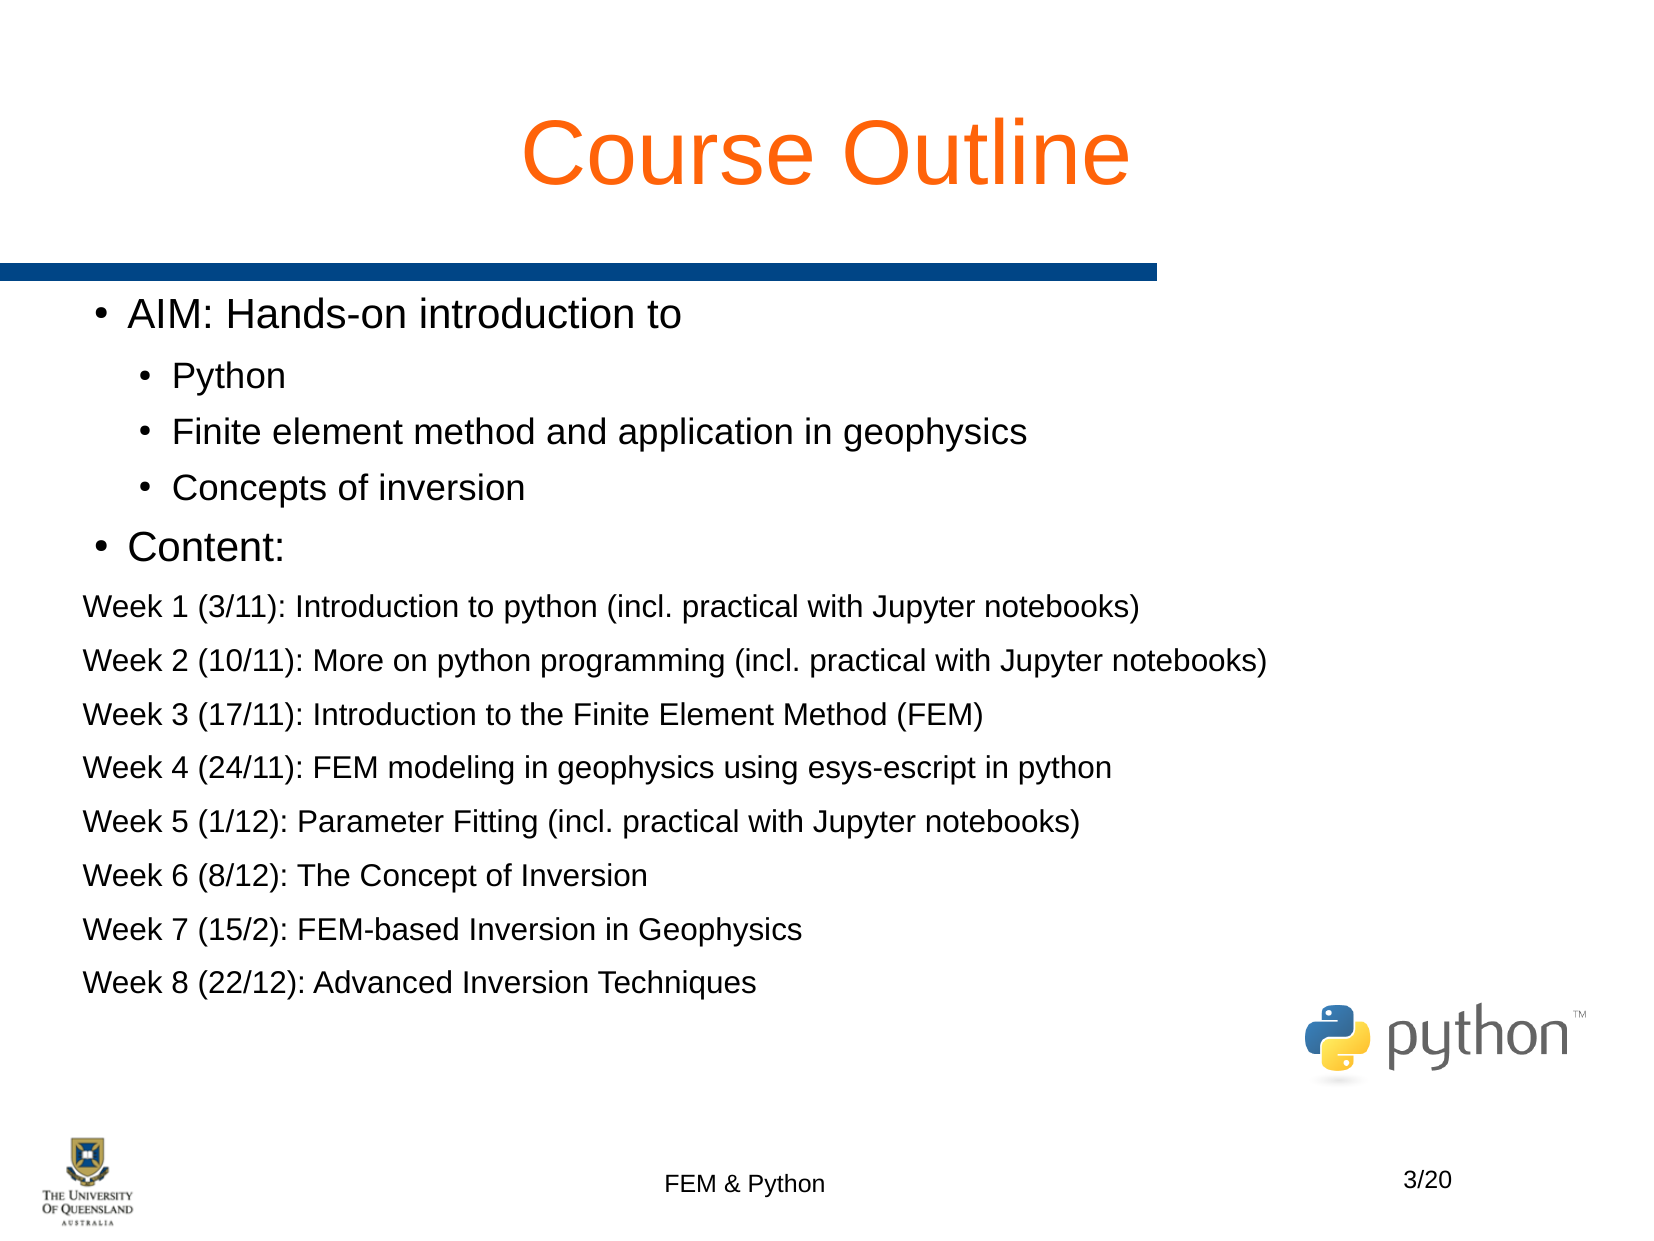

# Course Outline
AIM: Hands-on introduction to
Python
Finite element method and application in geophysics
Concepts of inversion
Content:
Week 1 (3/11): Introduction to python (incl. practical with Jupyter notebooks)
Week 2 (10/11): More on python programming (incl. practical with Jupyter notebooks)
Week 3 (17/11): Introduction to the Finite Element Method (FEM)
Week 4 (24/11): FEM modeling in geophysics using esys-escript in python
Week 5 (1/12): Parameter Fitting (incl. practical with Jupyter notebooks)
Week 6 (8/12): The Concept of Inversion
Week 7 (15/2): FEM-based Inversion in Geophysics
Week 8 (22/12): Advanced Inversion Techniques